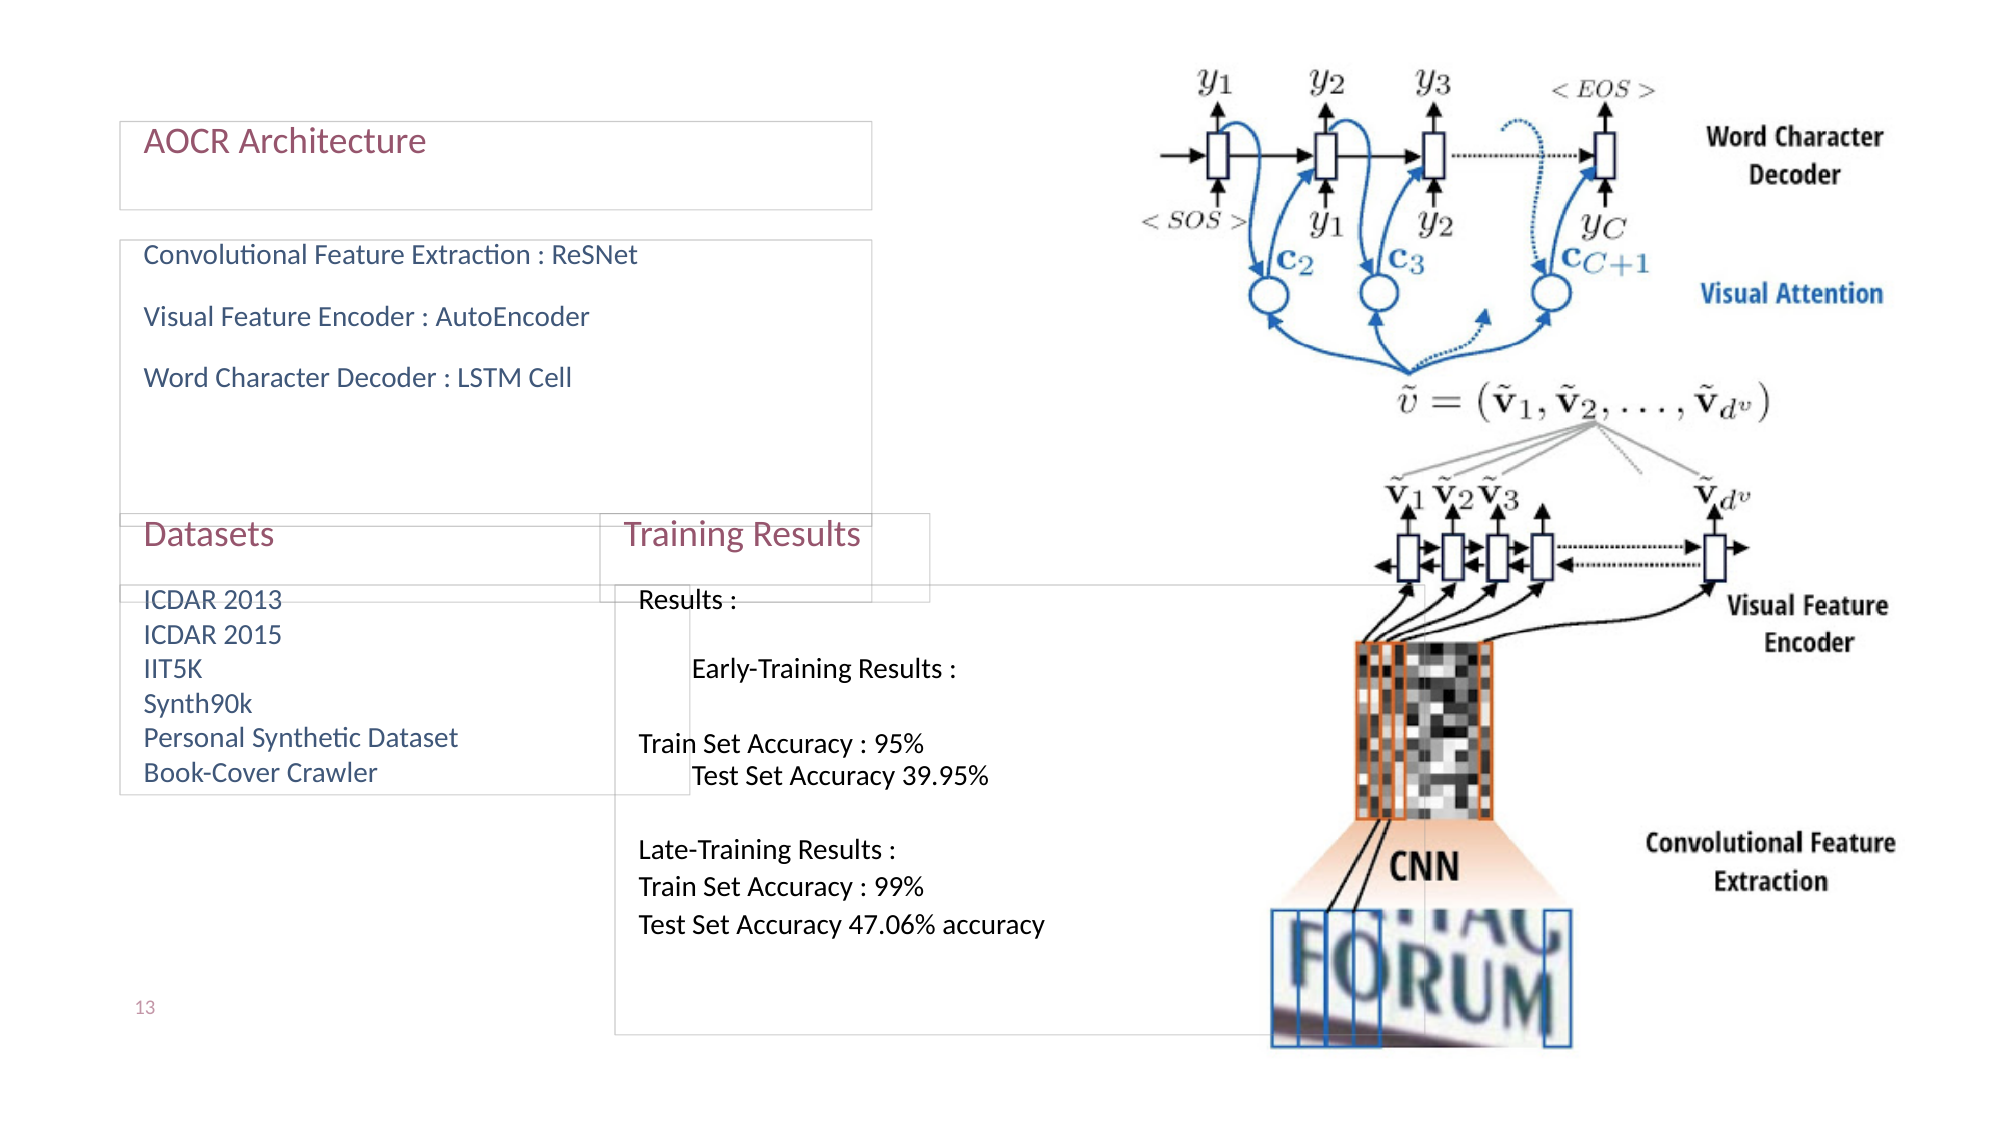

# AOCR Architecture
Convolutional Feature Extraction : ReSNet
Visual Feature Encoder : AutoEncoder
Word Character Decoder : LSTM Cell
Datasets
Training Results
ICDAR 2013
ICDAR 2015
IIT5K
Synth90k
Personal Synthetic Dataset
Book-Cover Crawler
Results :
Early-Training Results :
Train Set Accuracy : 95%
Test Set Accuracy 39.95%
Late-Training Results :
Train Set Accuracy : 99%
Test Set Accuracy 47.06% accuracy
ADD A FOOTER